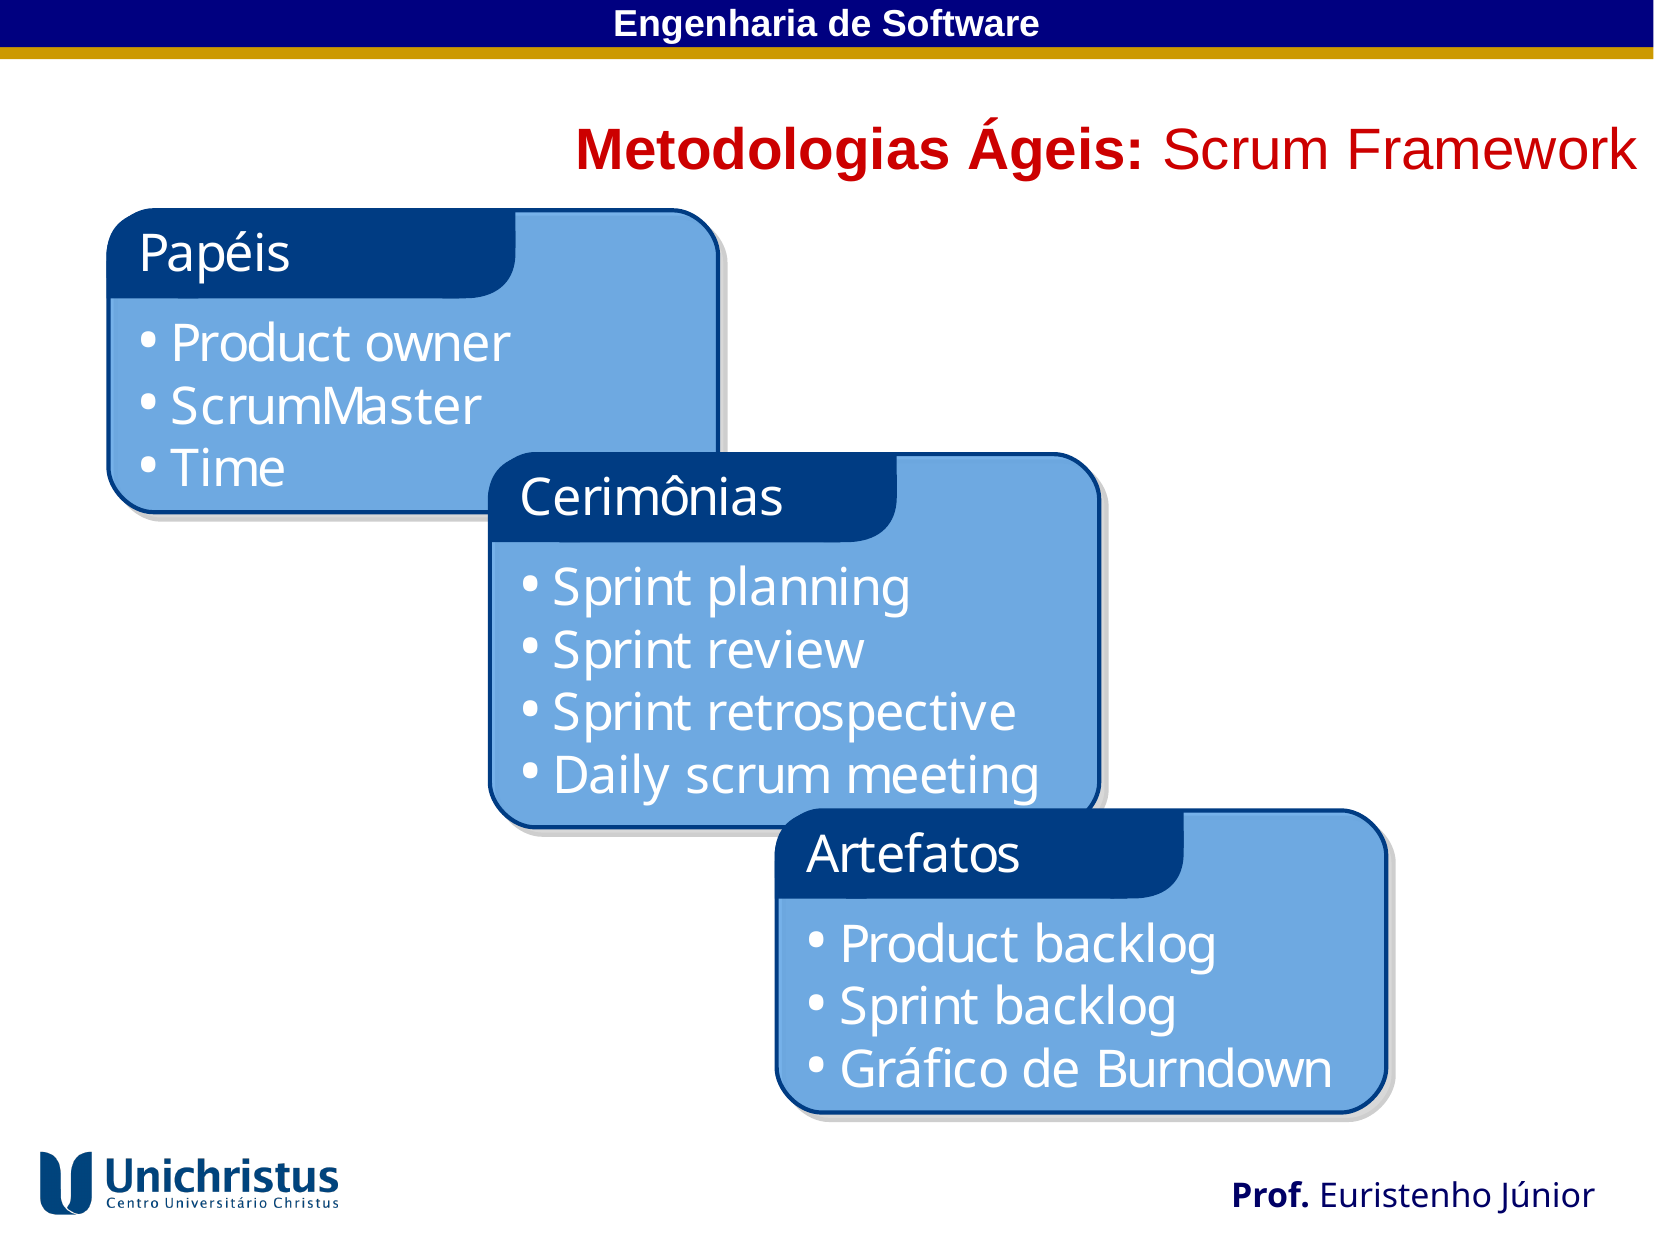

Engenharia de Software
Metodologias Ágeis: Scrum Framework
Prof. Euristenho Júnior